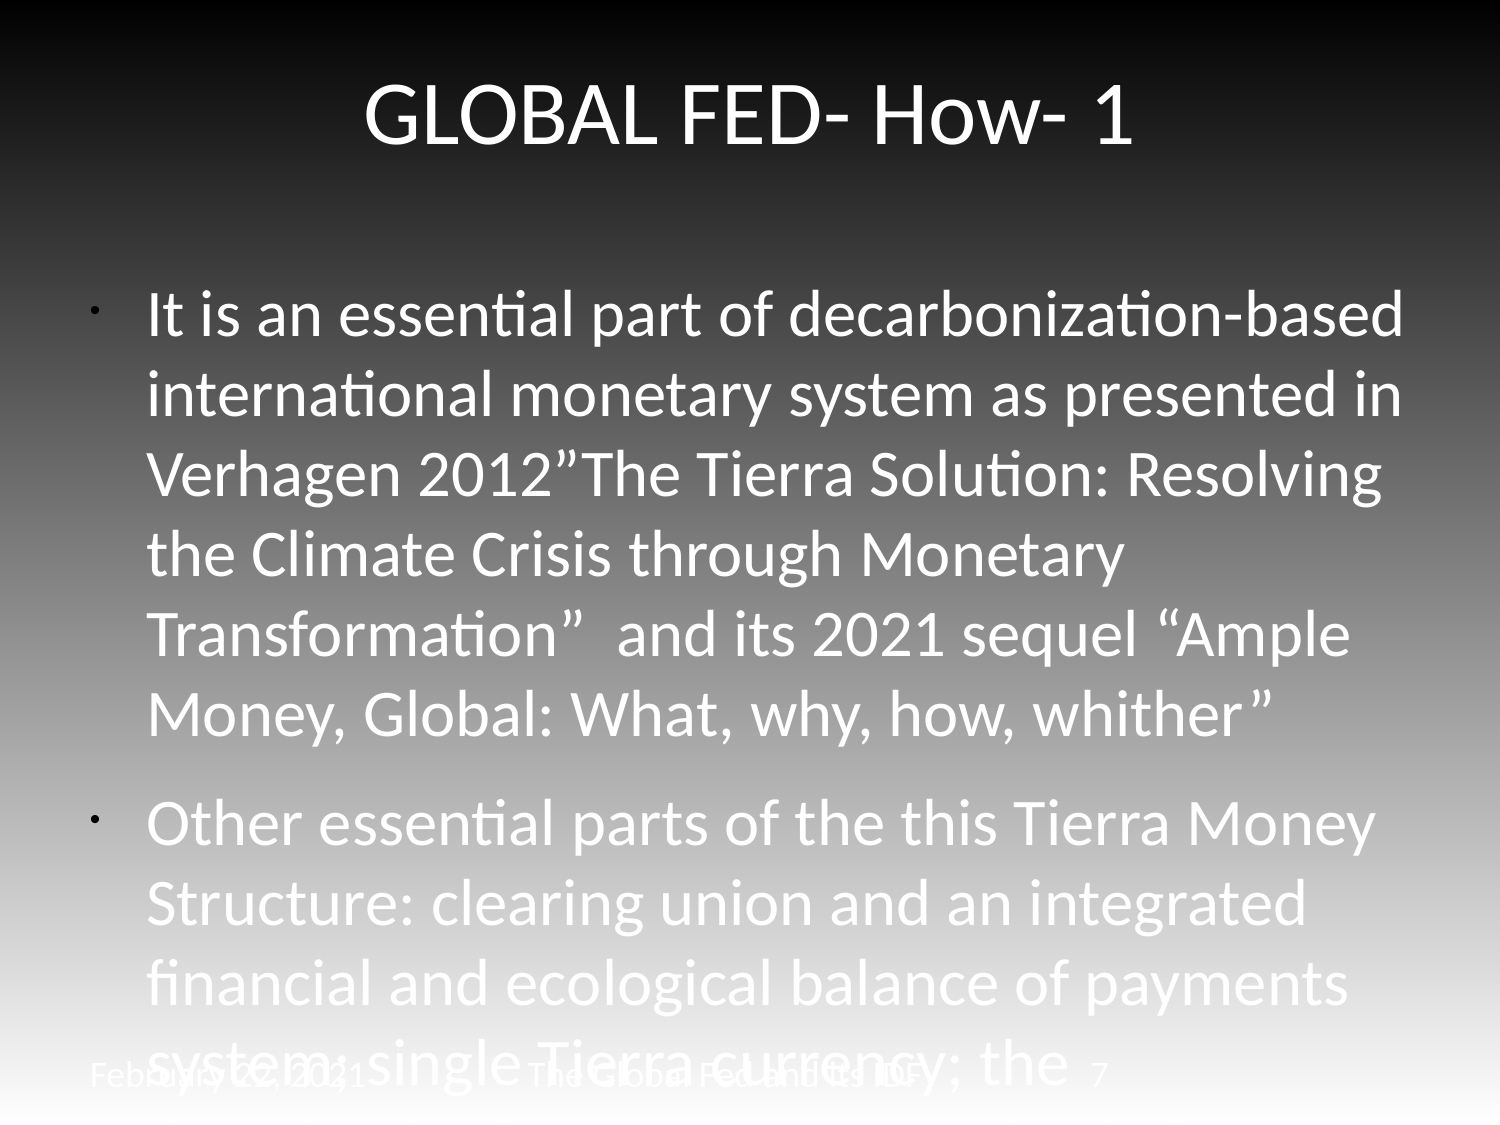

# GLOBAL FED- How- 1
It is an essential part of decarbonization-based international monetary system as presented in Verhagen 2012”The Tierra Solution: Resolving the Climate Crisis through Monetary Transformation” and its 2021 sequel “Ample Money, Global: What, why, how, whither”
Other essential parts of the this Tierra Money Structure: clearing union and an integrated financial and ecological balance of payments system; single Tierra currency; the decarbonization monetary standard of a specific tonnage of CO2e per person.
February 22, 2021
The Global Fed and its IDF